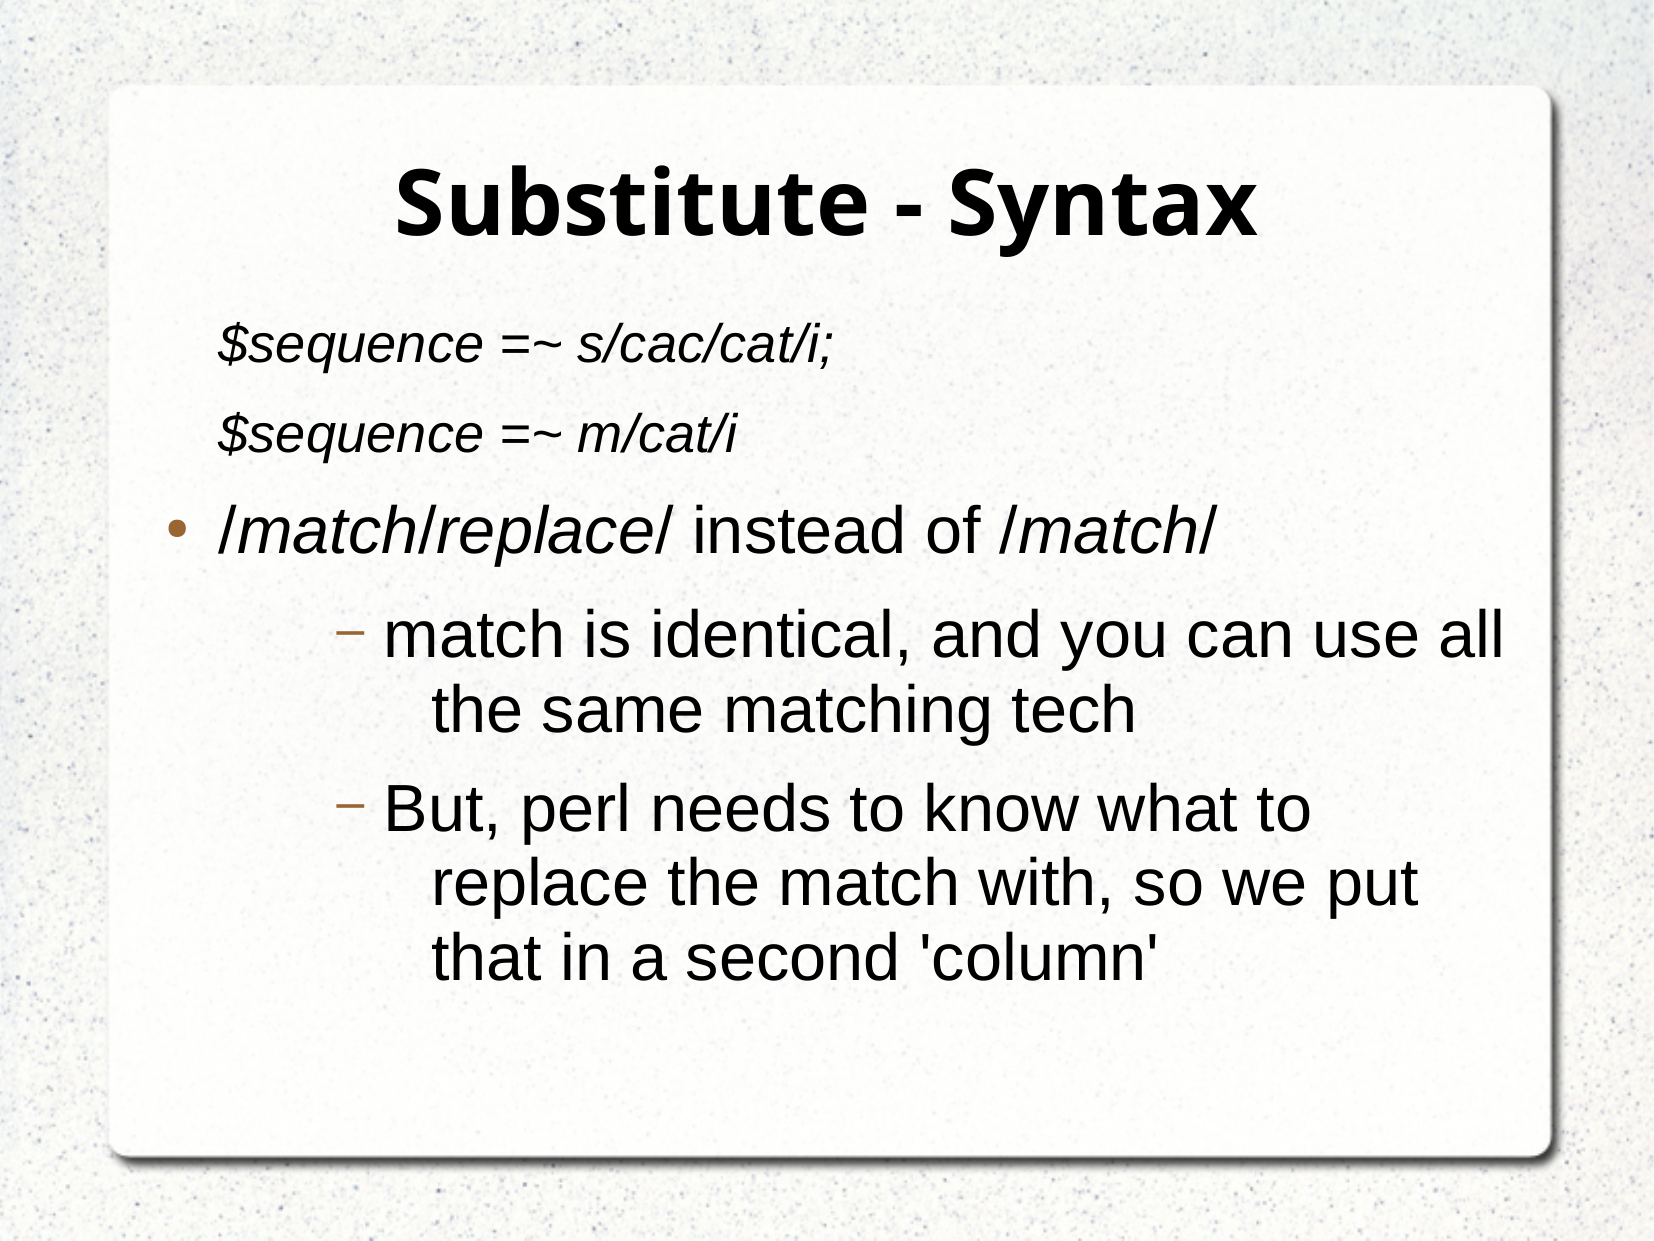

# Substitute - Syntax
$sequence =~ s/cac/cat/i;
$sequence =~ m/cat/i
/match/replace/ instead of /match/
match is identical, and you can use all the same matching tech
But, perl needs to know what to replace the match with, so we put that in a second 'column'